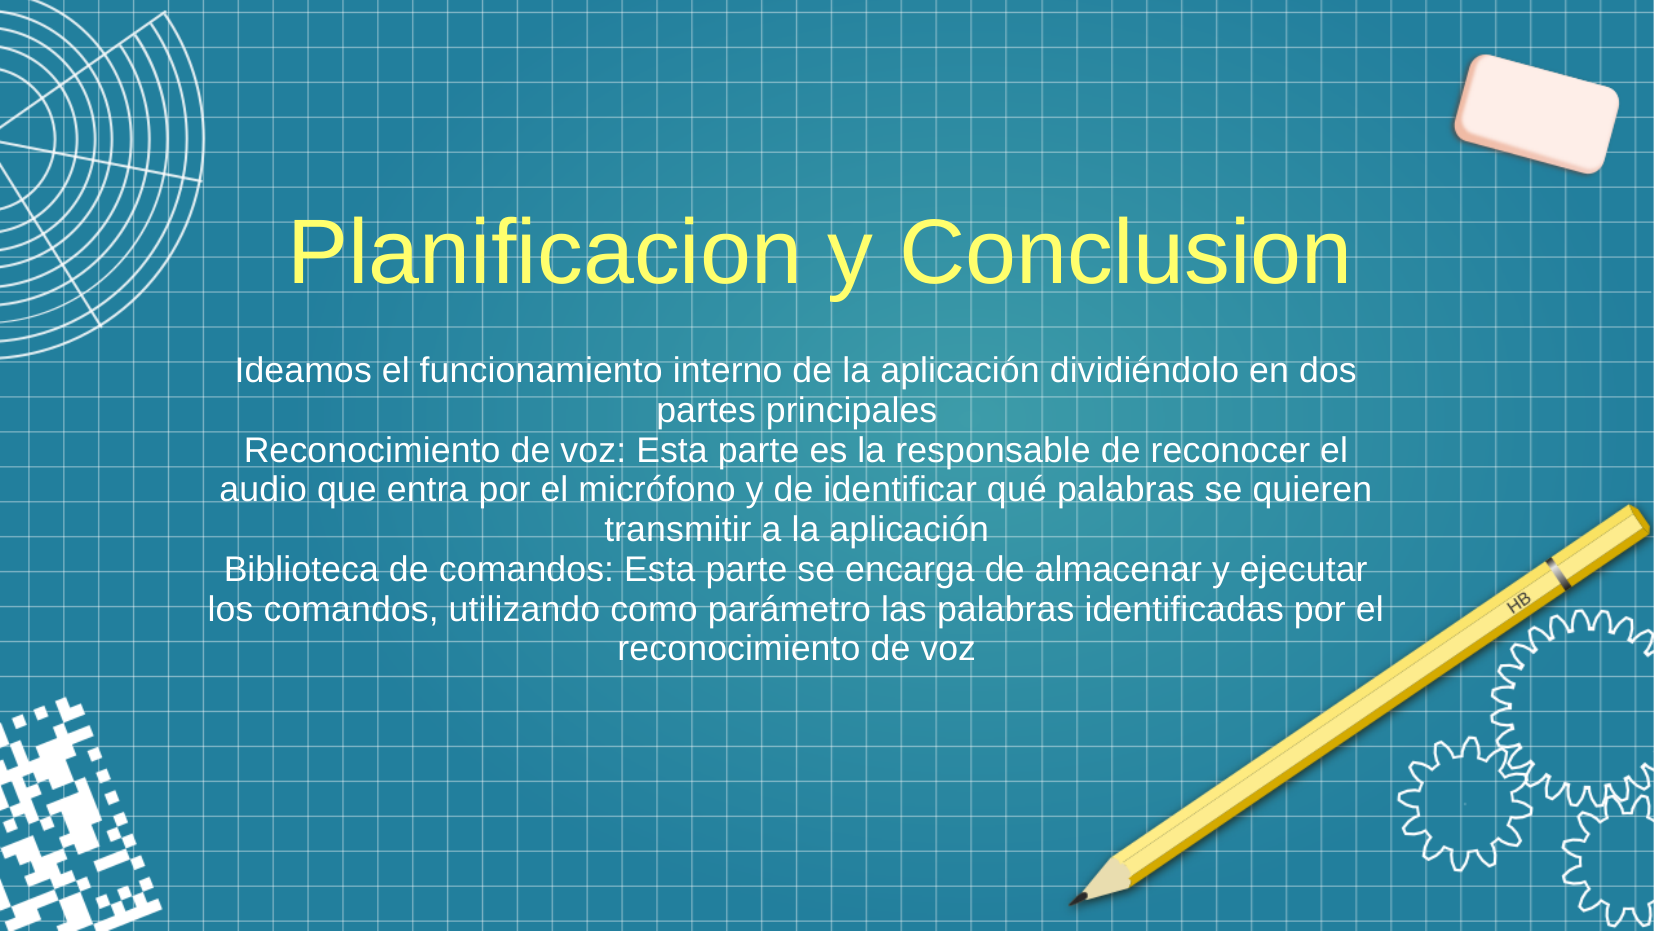

Planificacion y Conclusion
# Ideamos el funcionamiento interno de la aplicación dividiéndolo en dos partes principales Reconocimiento de voz: Esta parte es la responsable de reconocer el audio que entra por el micrófono y de identificar qué palabras se quieren transmitir a la aplicación Biblioteca de comandos: Esta parte se encarga de almacenar y ejecutar los comandos, utilizando como parámetro las palabras identificadas por el reconocimiento de voz